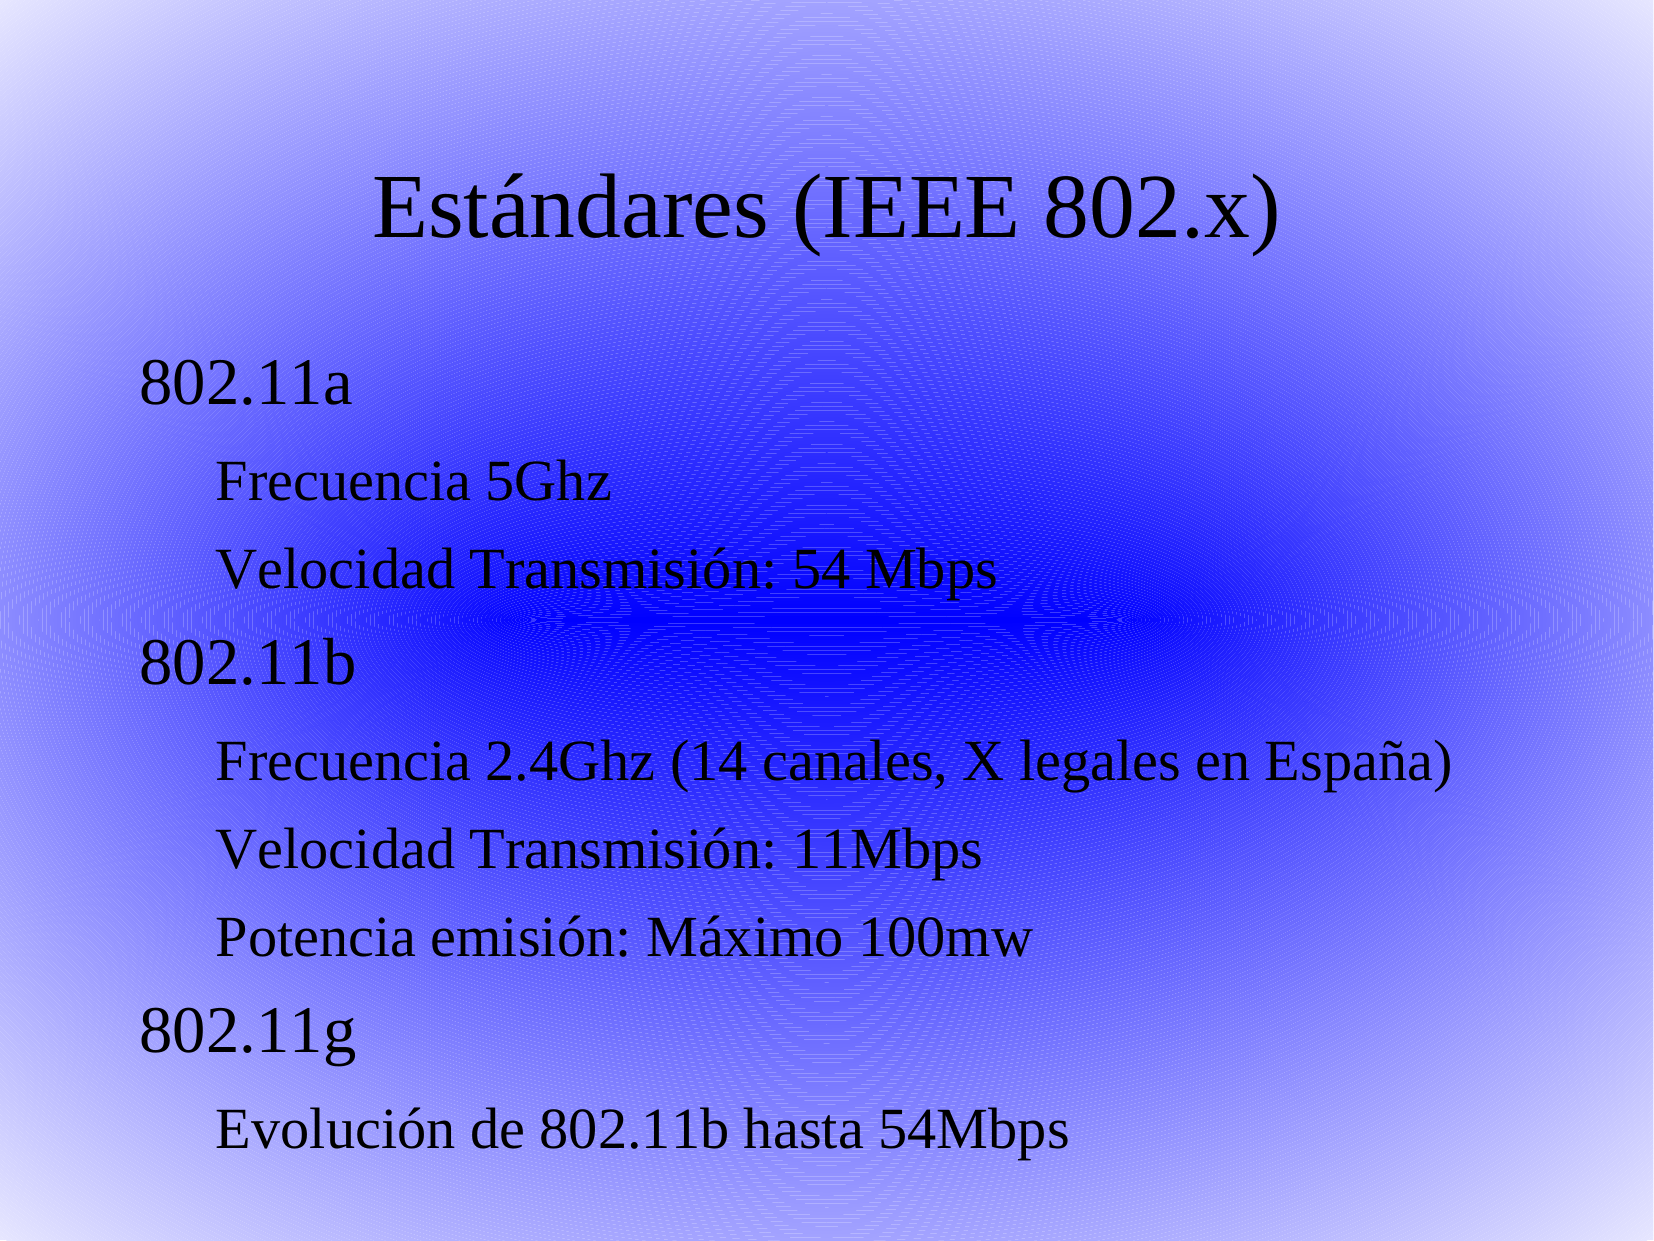

# Estándares (IEEE 802.x)
802.11a
Frecuencia 5Ghz
Velocidad Transmisión: 54 Mbps
802.11b
Frecuencia 2.4Ghz (14 canales, X legales en España)
Velocidad Transmisión: 11Mbps
Potencia emisión: Máximo 100mw
802.11g
Evolución de 802.11b hasta 54Mbps